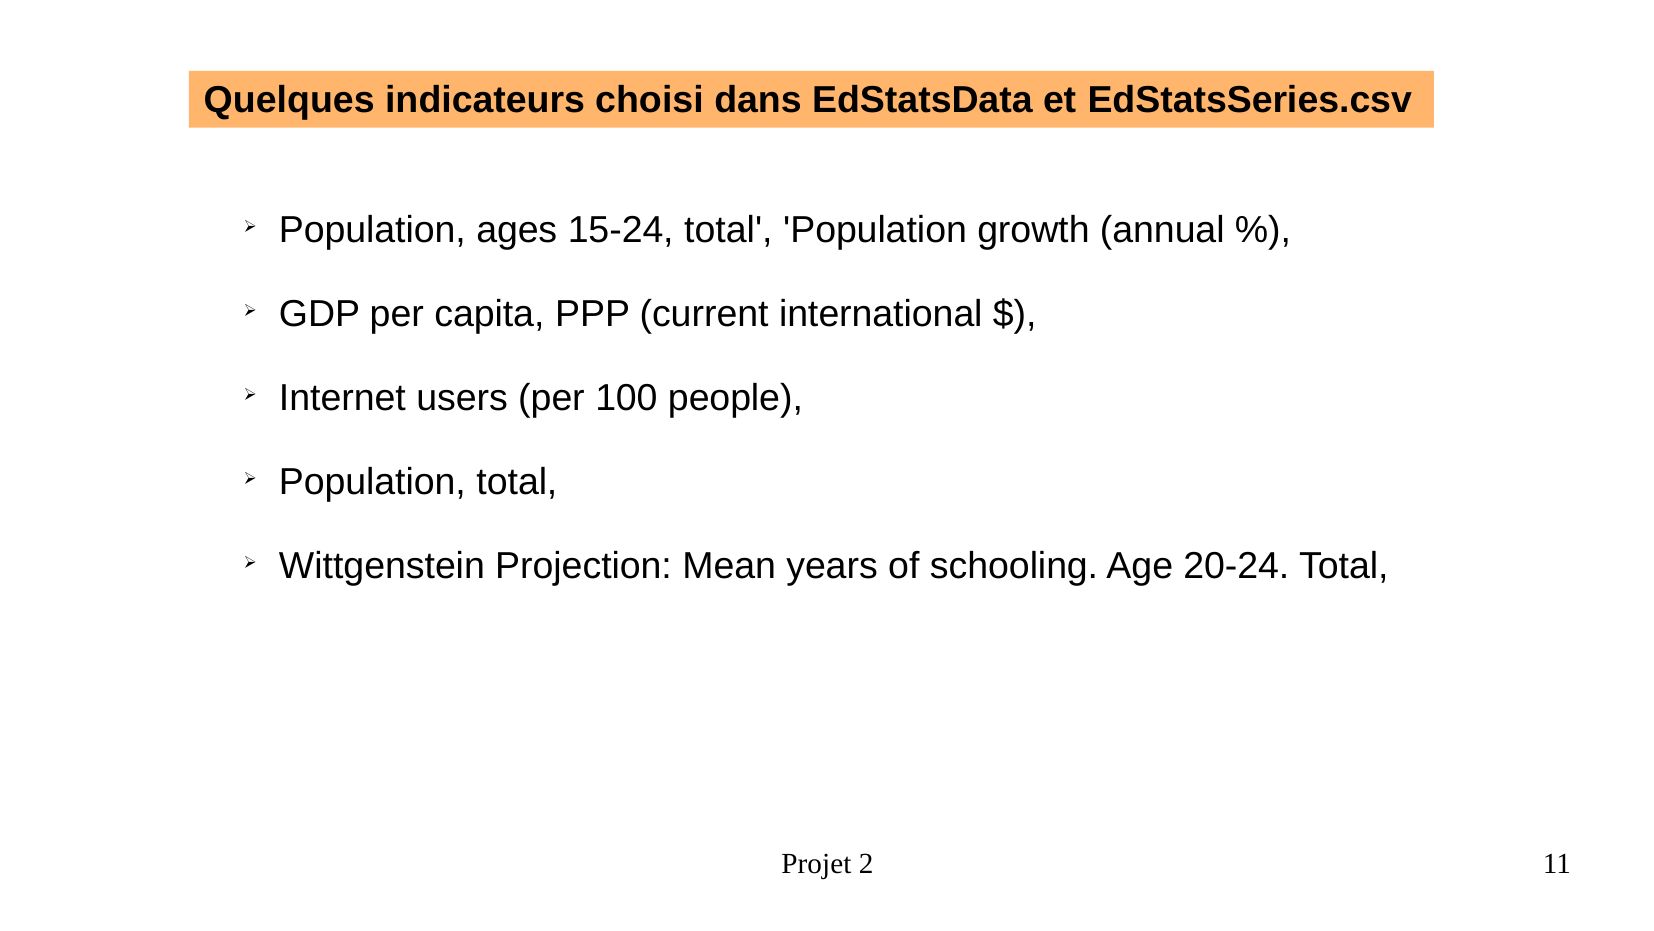

Quelques indicateurs choisi dans EdStatsData et EdStatsSeries.csv
Population, ages 15-24, total', 'Population growth (annual %),
GDP per capita, PPP (current international $),
Internet users (per 100 people),
Population, total,
Wittgenstein Projection: Mean years of schooling. Age 20-24. Total,
Projet 2
11